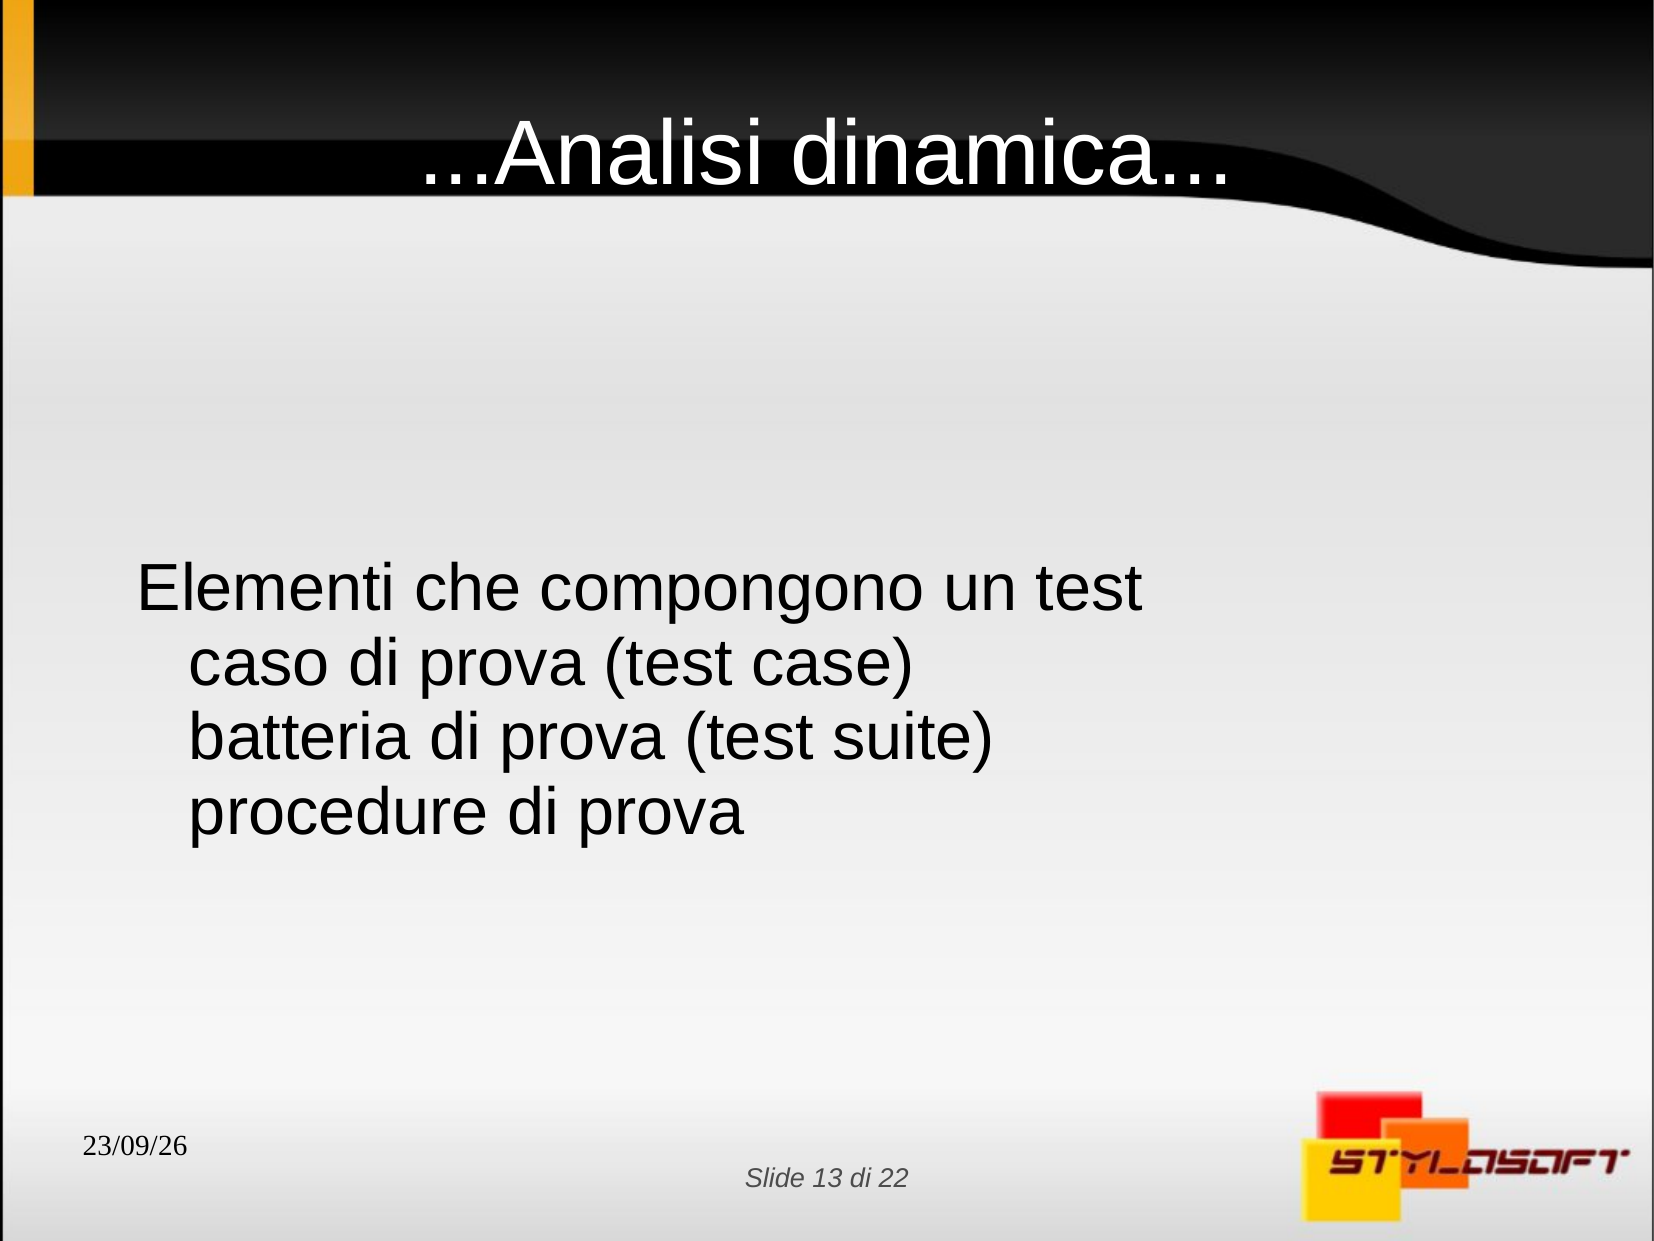

# ...Analisi dinamica...
 Elementi che compongono un test
caso di prova (test case)
batteria di prova (test suite)
procedure di prova
Slide di 22